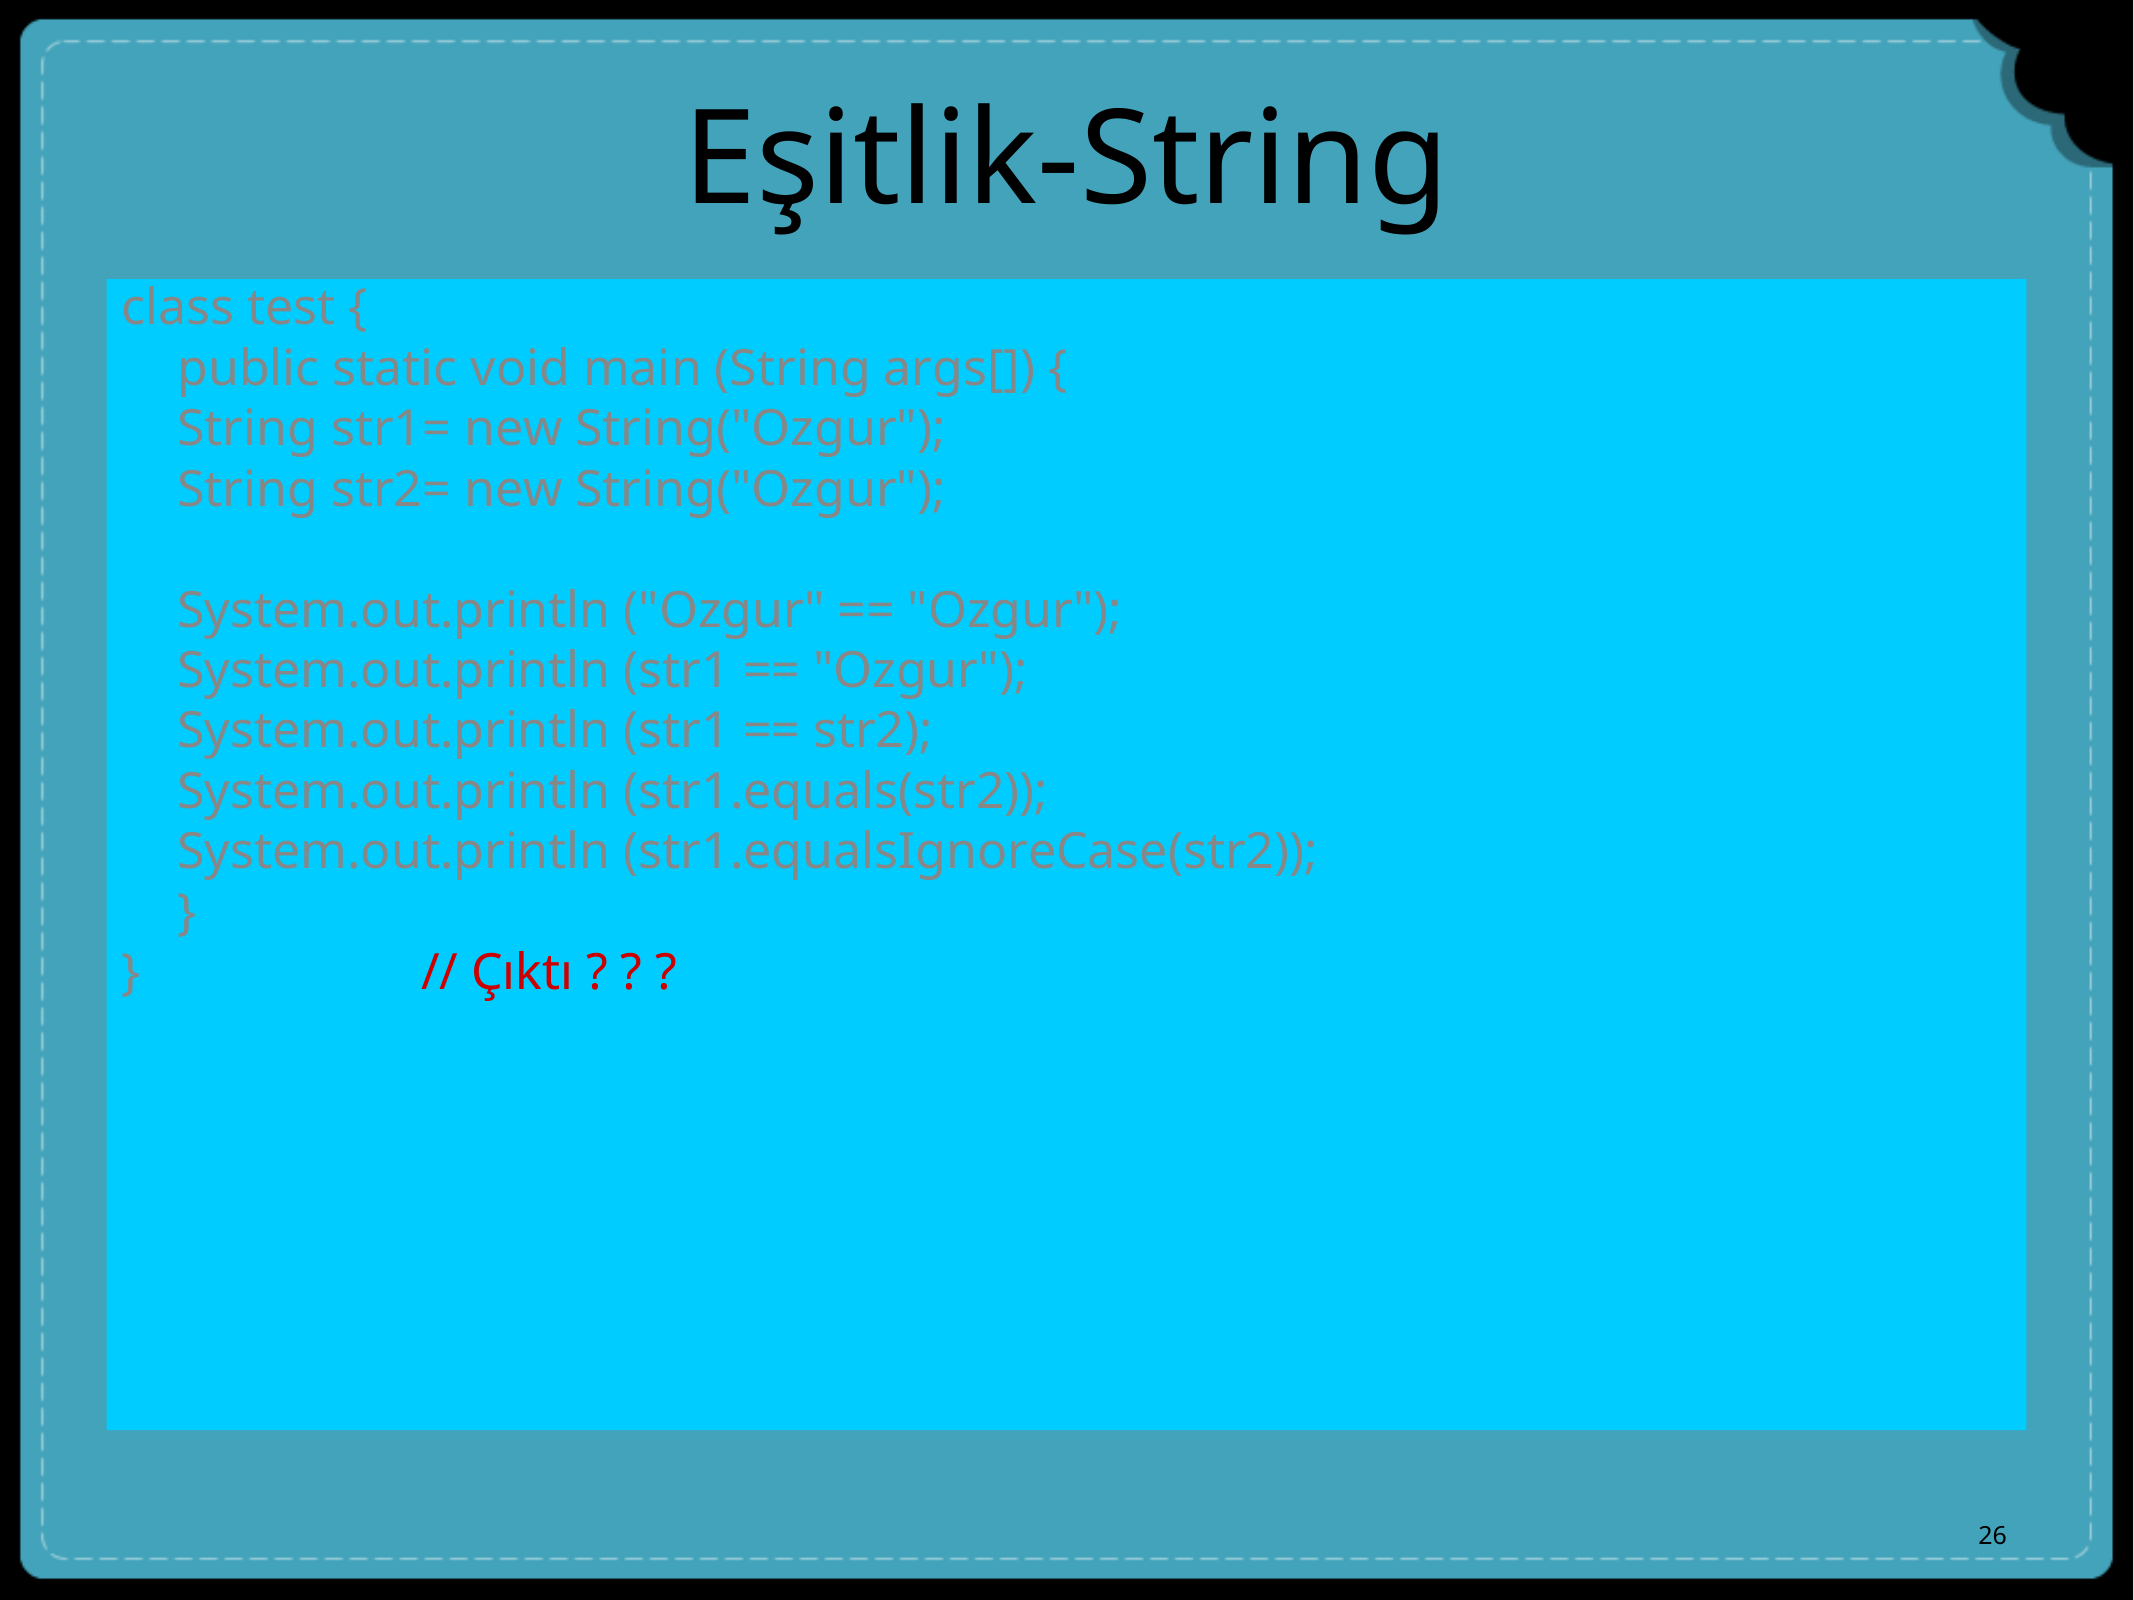

# Eşitlik-String
class test {
	public static void main (String args[]) {
	String str1= new String("Ozgur");
	String str2= new String("Ozgur");
	System.out.println ("Ozgur" == "Ozgur");
	System.out.println (str1 == "Ozgur");
	System.out.println (str1 == str2);
	System.out.println (str1.equals(str2));
	System.out.println (str1.equalsIgnoreCase(str2));
	}
}	 				// Çıktı ? ? ?
26